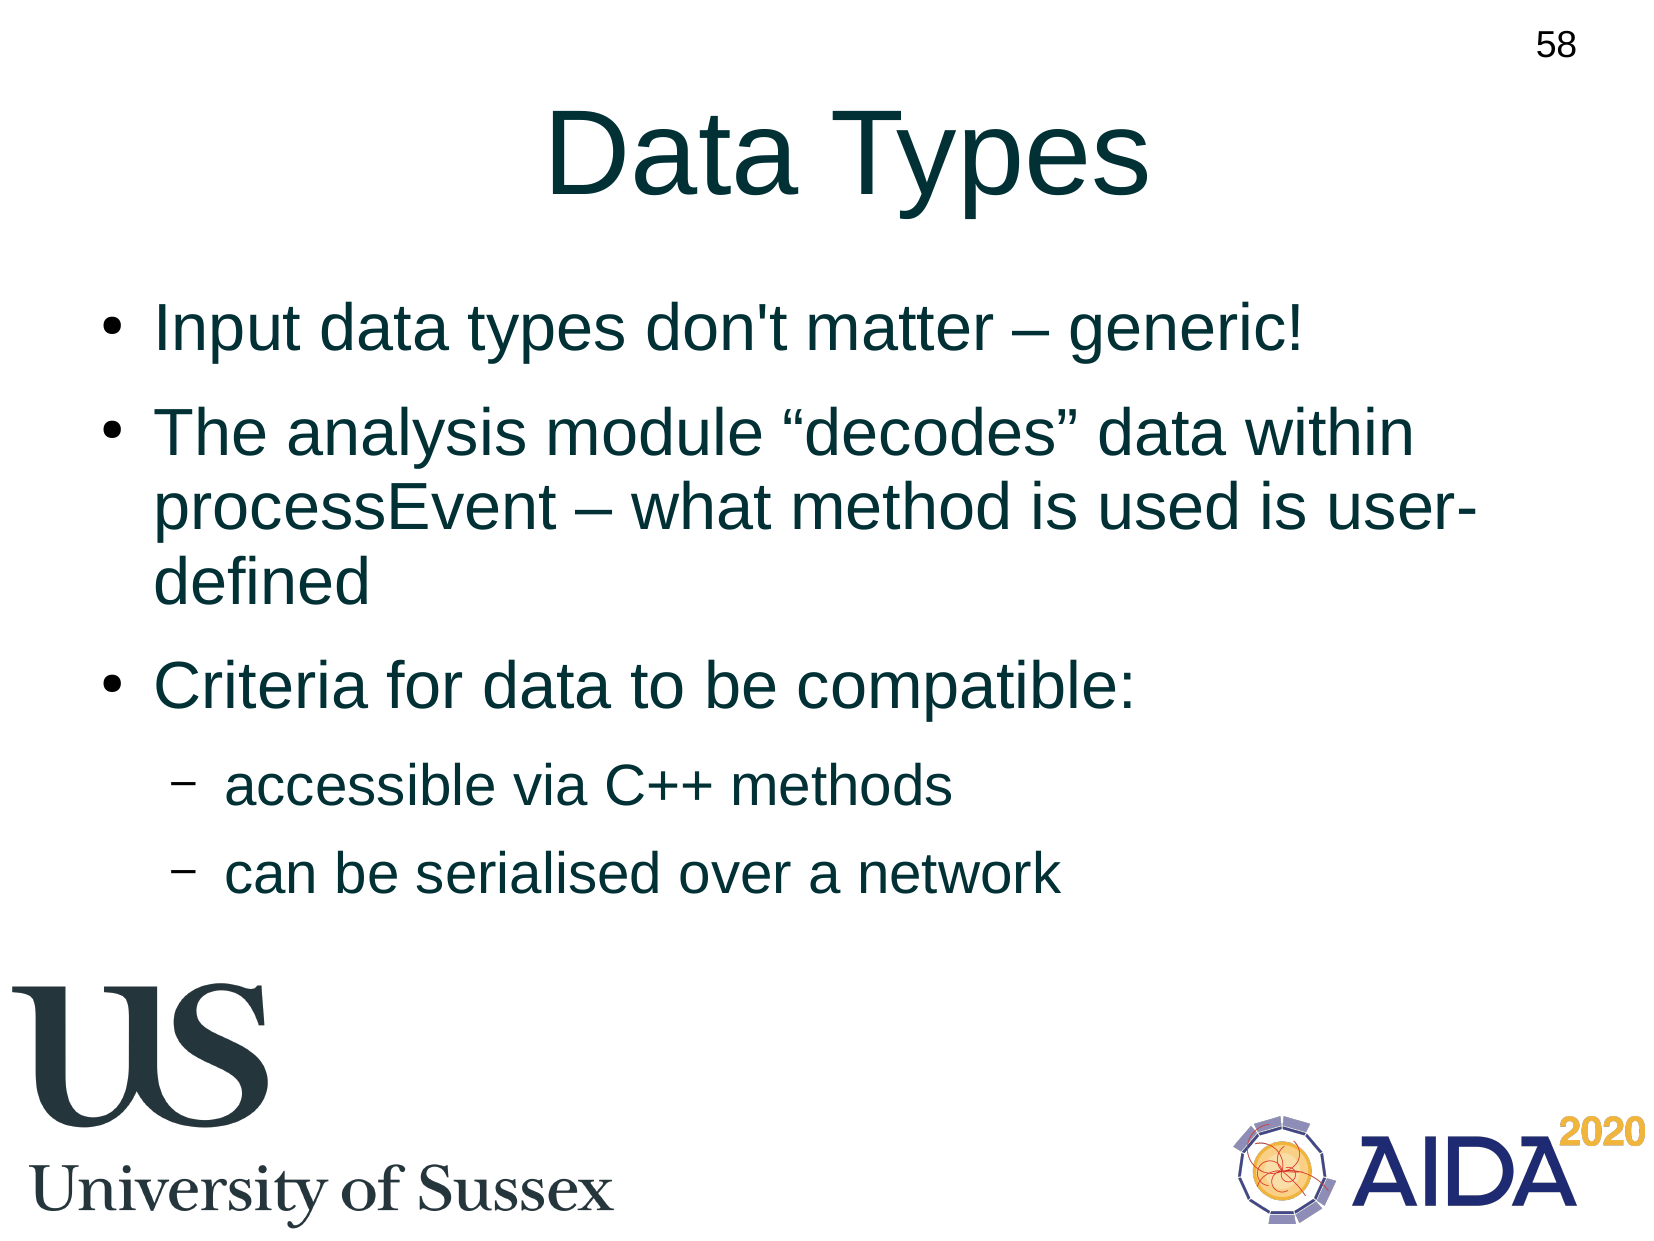

# Data Types
Input data types don't matter – generic!
The analysis module “decodes” data within processEvent – what method is used is user-defined
Criteria for data to be compatible:
accessible via C++ methods
can be serialised over a network